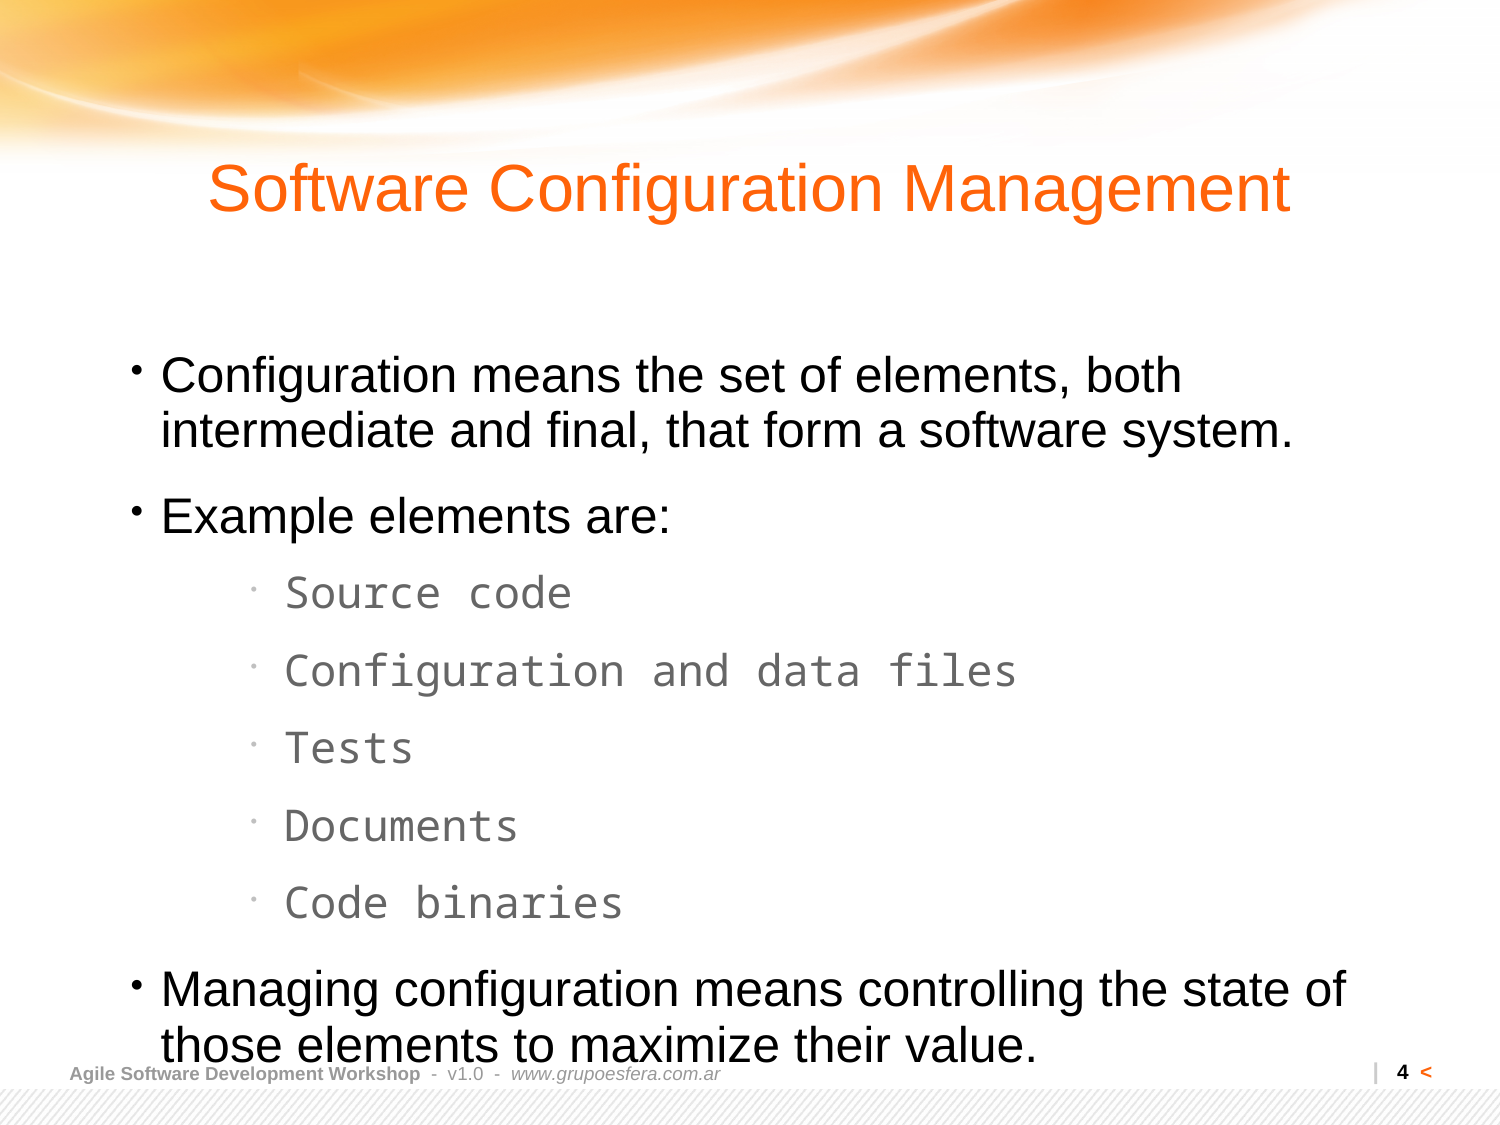

# Software Configuration Management
Configuration means the set of elements, both intermediate and final, that form a software system.
Example elements are:
 Source code
 Configuration and data files
 Tests
 Documents
 Code binaries
Managing configuration means controlling the state of those elements to maximize their value.